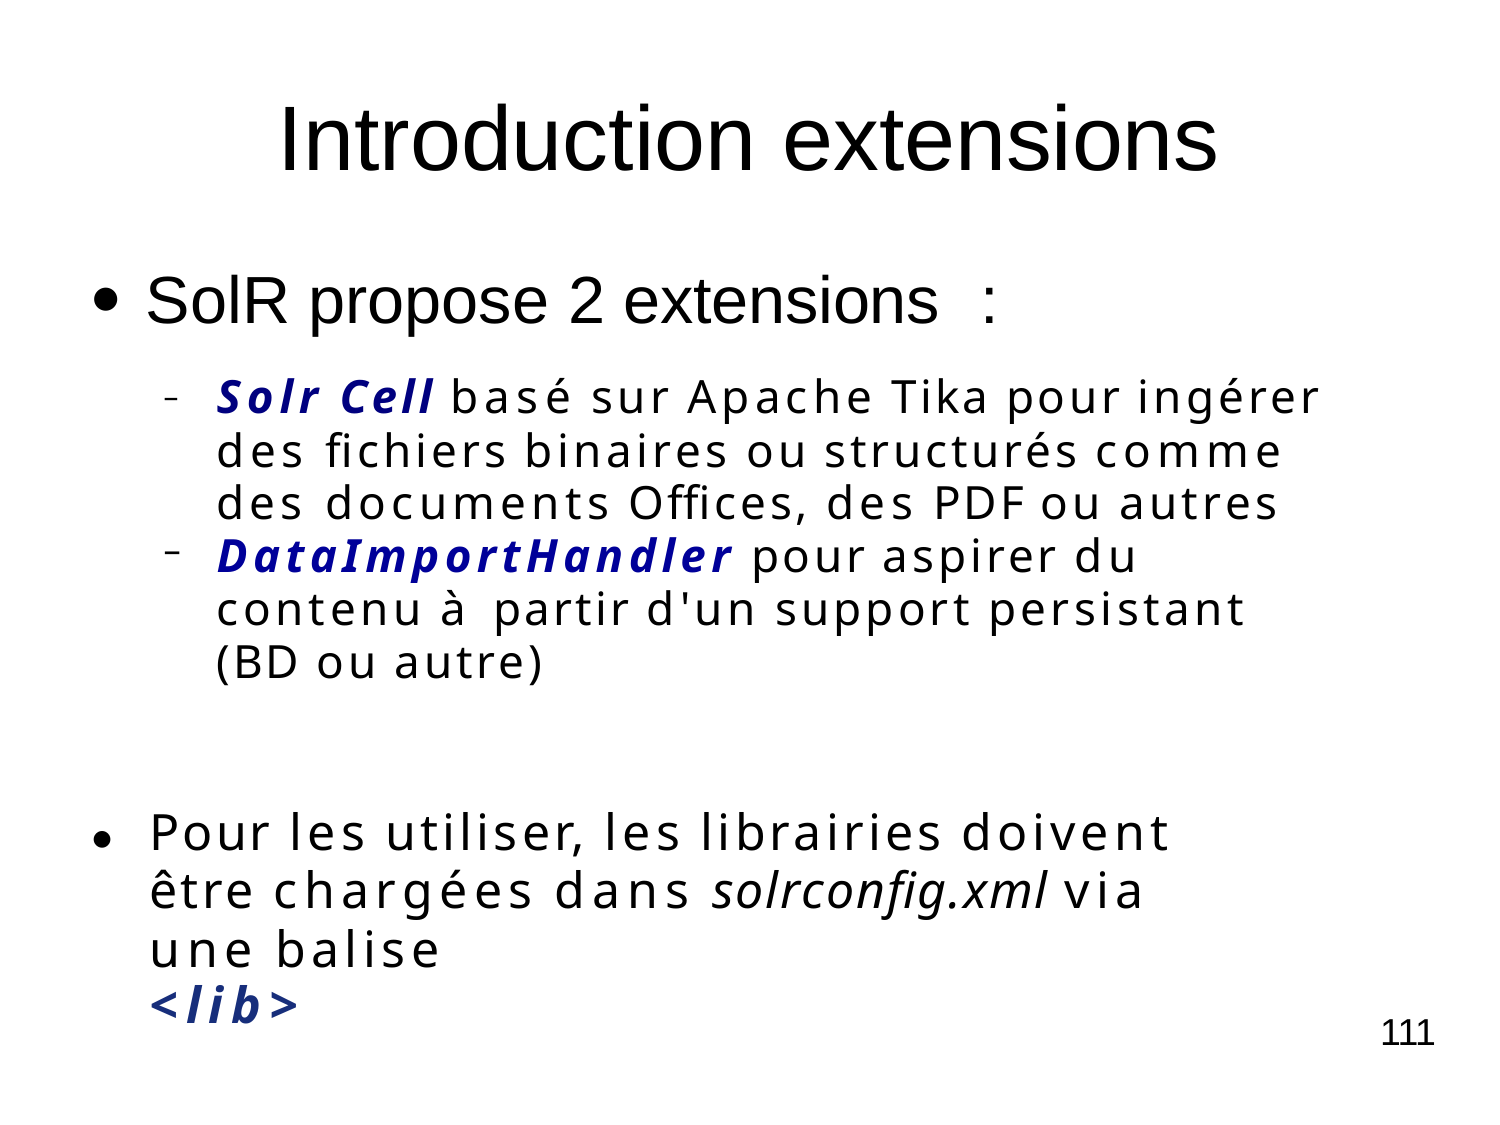

# Introduction extensions
SolR propose 2 extensions	:
●
–	Solr Cell basé sur Apache Tika pour ingérer des fichiers binaires ou structurés comme des documents Offices, des PDF ou autres DataImportHandler pour aspirer du contenu à partir d'un support persistant (BD ou autre)
–
Pour les utiliser, les librairies doivent être chargées dans solrconfig.xml via une balise
<lib>
●
111